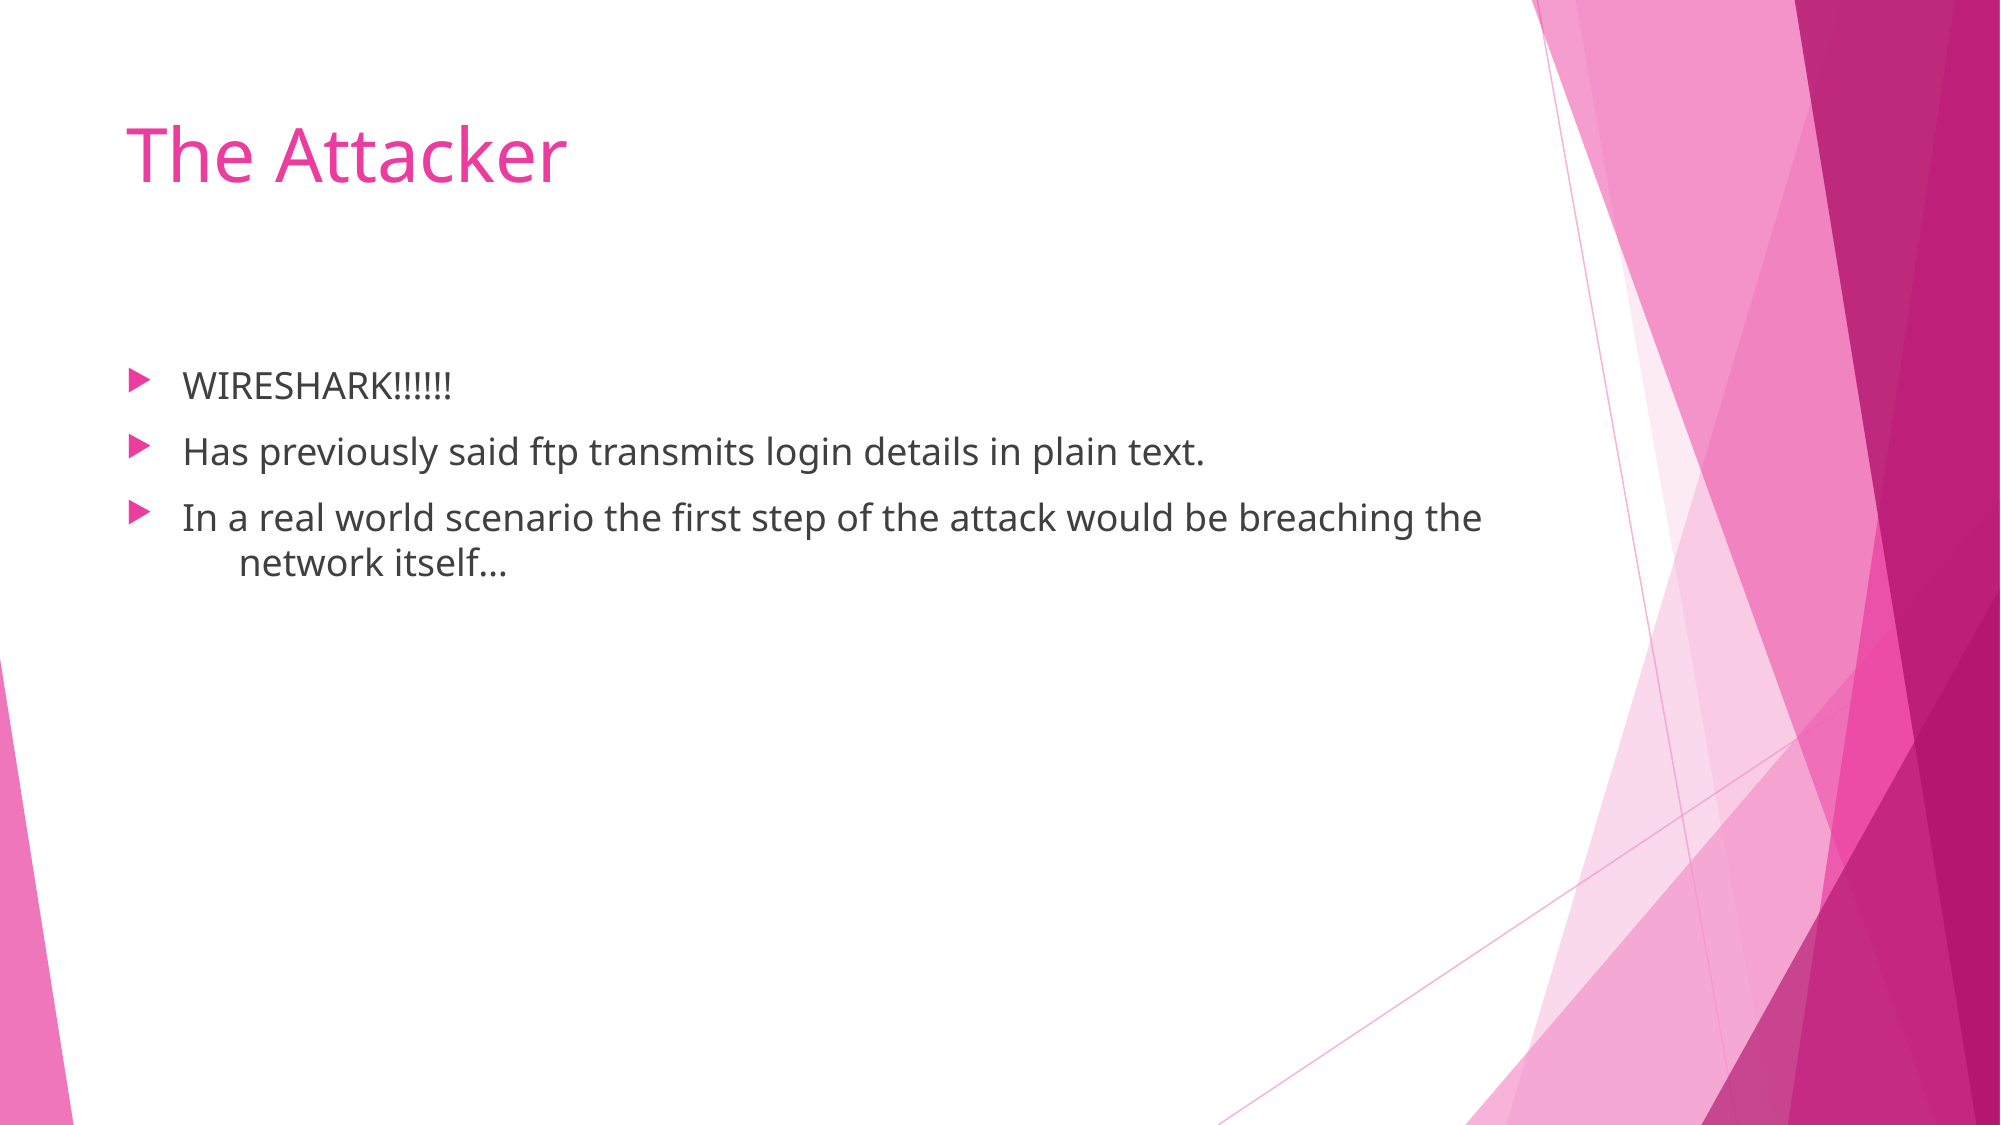

# The Attacker
WIRESHARK!!!!!!
Has previously said ftp transmits login details in plain text.
In a real world scenario the first step of the attack would be breaching the network itself…